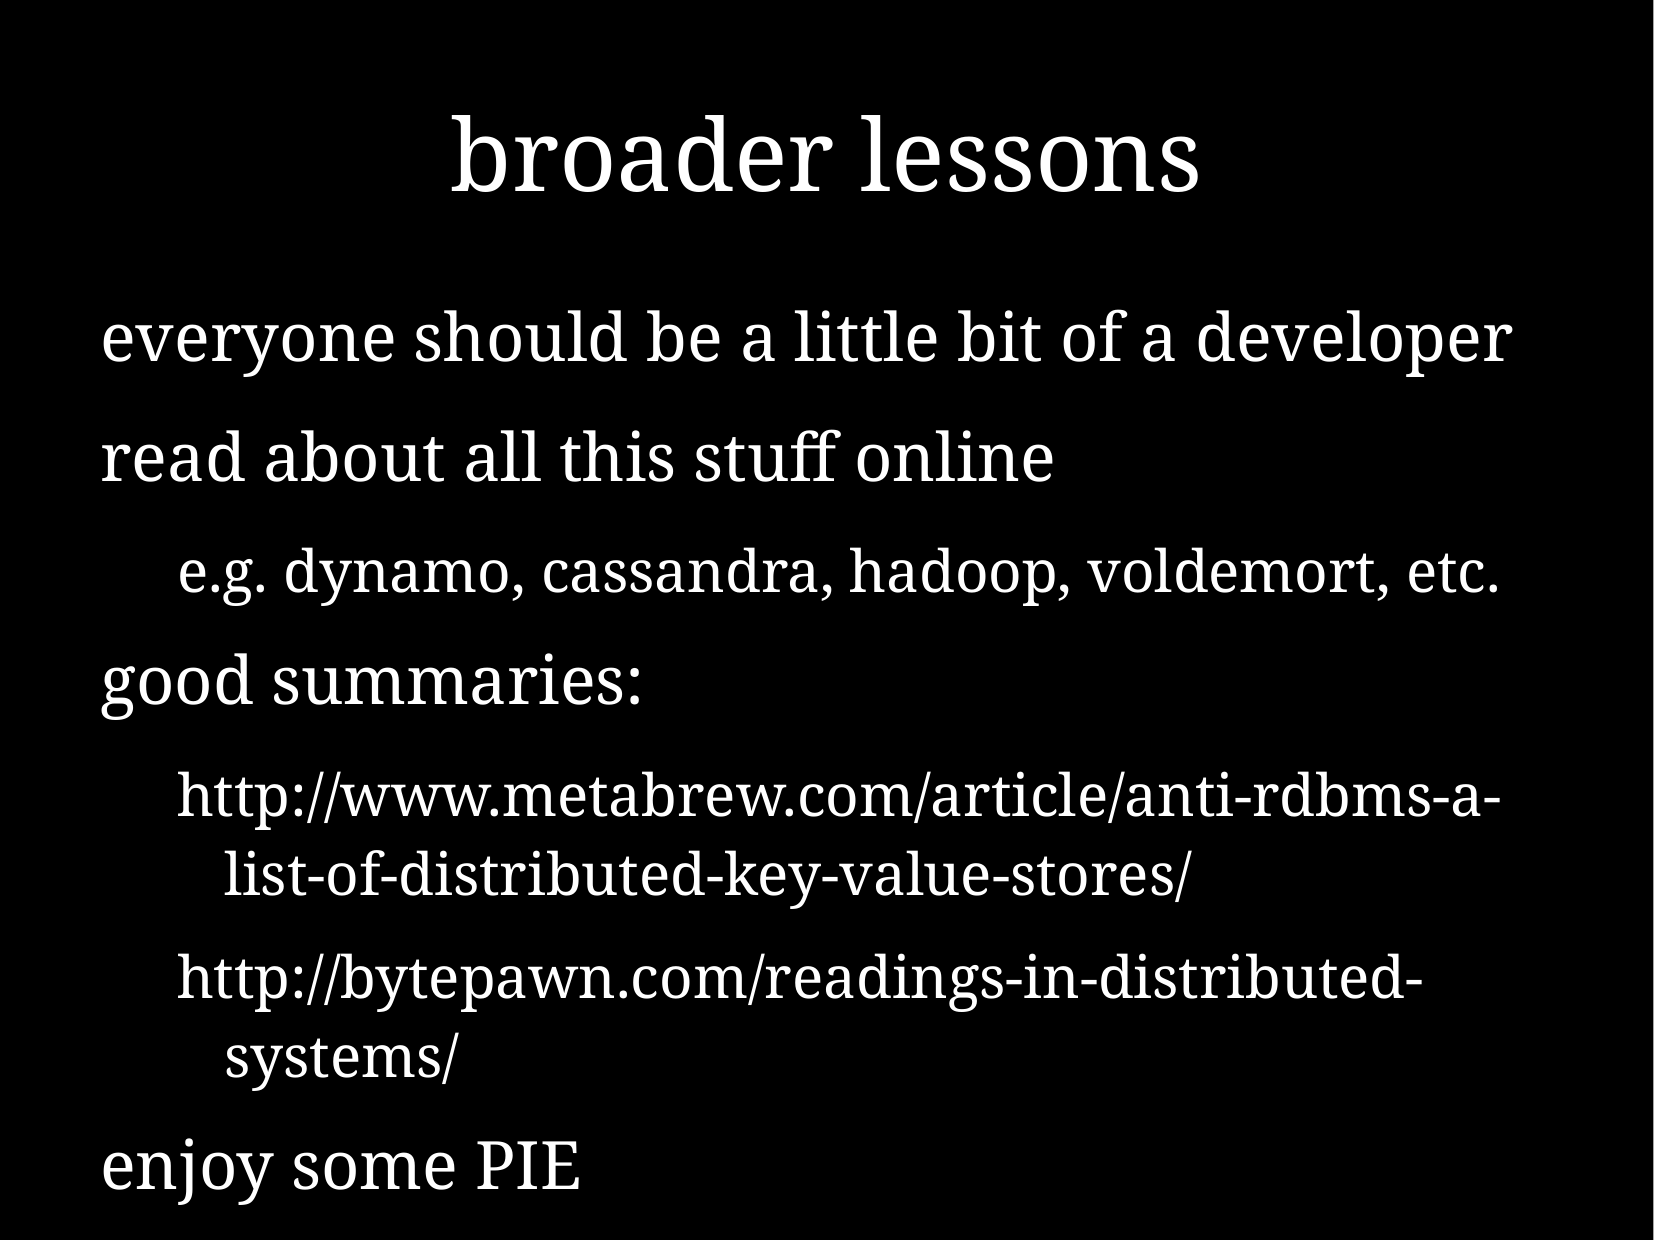

# broader lessons
everyone should be a little bit of a developer
read about all this stuff online
e.g. dynamo, cassandra, hadoop, voldemort, etc.
good summaries:
http://www.metabrew.com/article/anti-rdbms-a-list-of-distributed-key-value-stores/
http://bytepawn.com/readings-in-distributed-systems/
enjoy some PIE
Pie Is Excellent